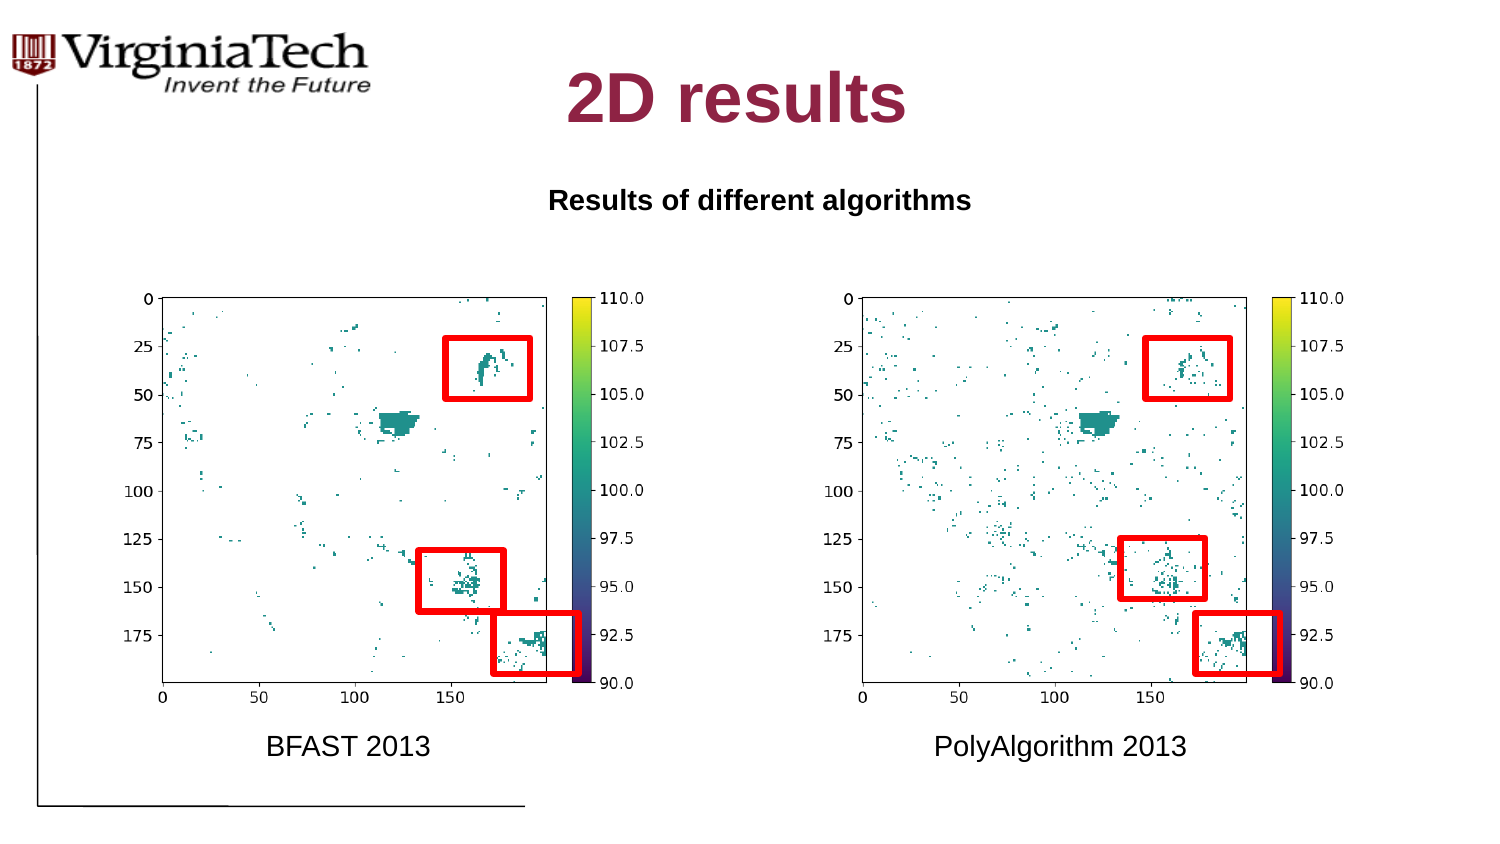

# 2D results
Results of different algorithms
BFAST 2013
PolyAlgorithm 2013